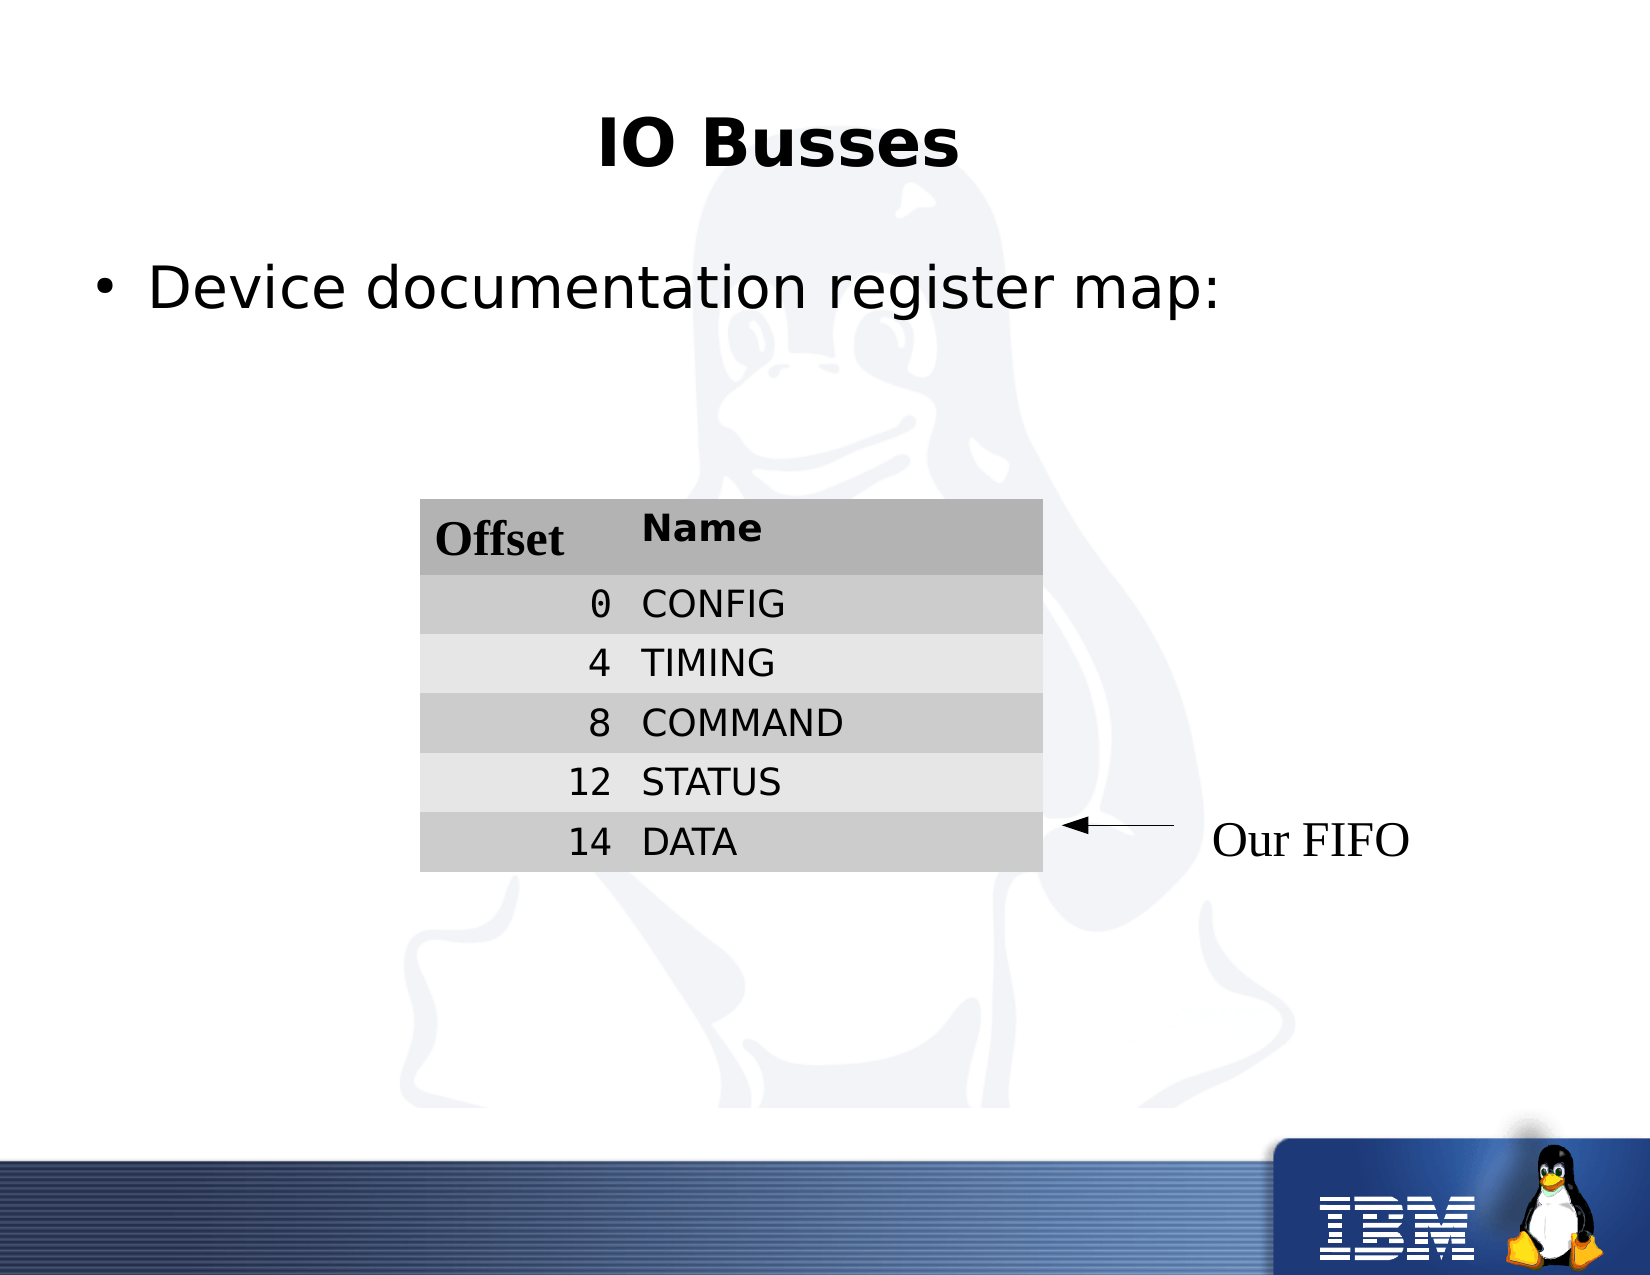

# IO Busses
Device documentation register map:
| Offset | Name |
| --- | --- |
| 0 | CONFIG |
| 4 | TIMING |
| 8 | COMMAND |
| 12 | STATUS |
| 14 | DATA |
Our FIFO